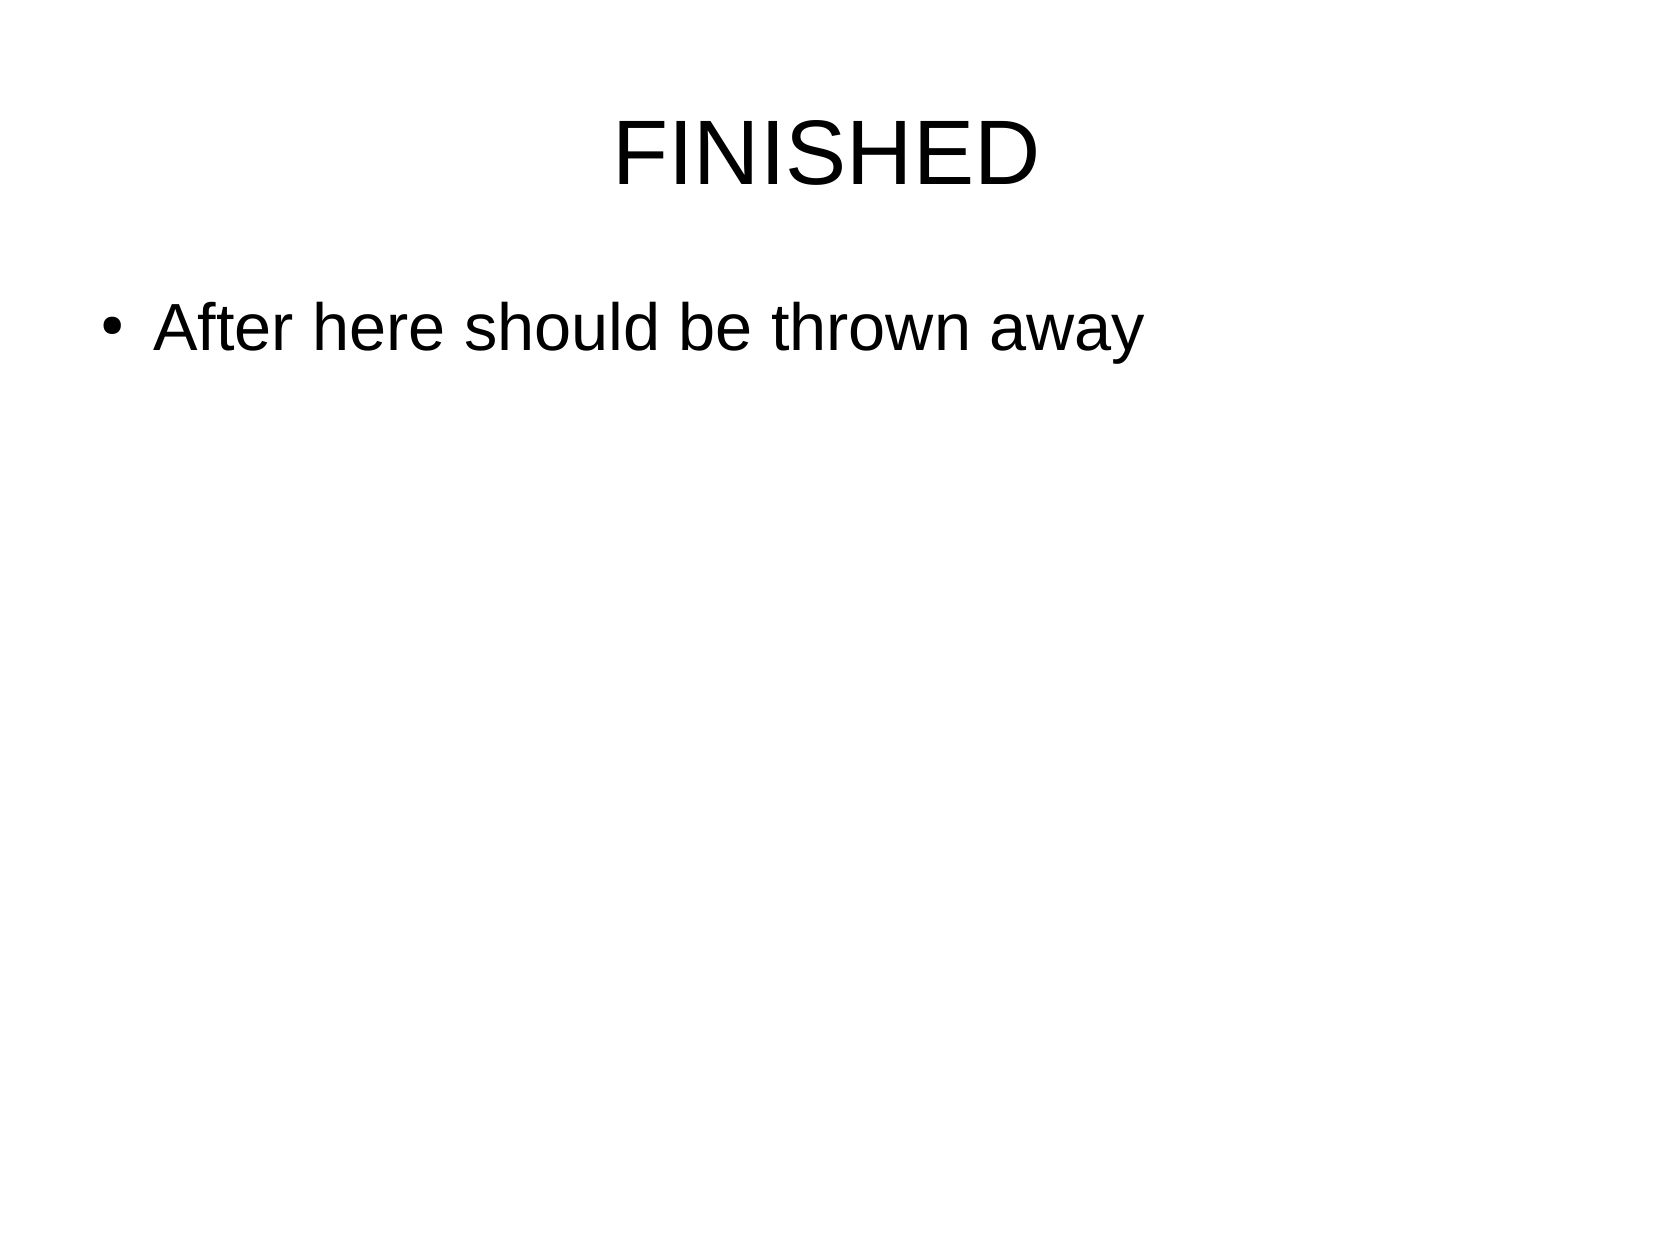

# FINISHED
After here should be thrown away